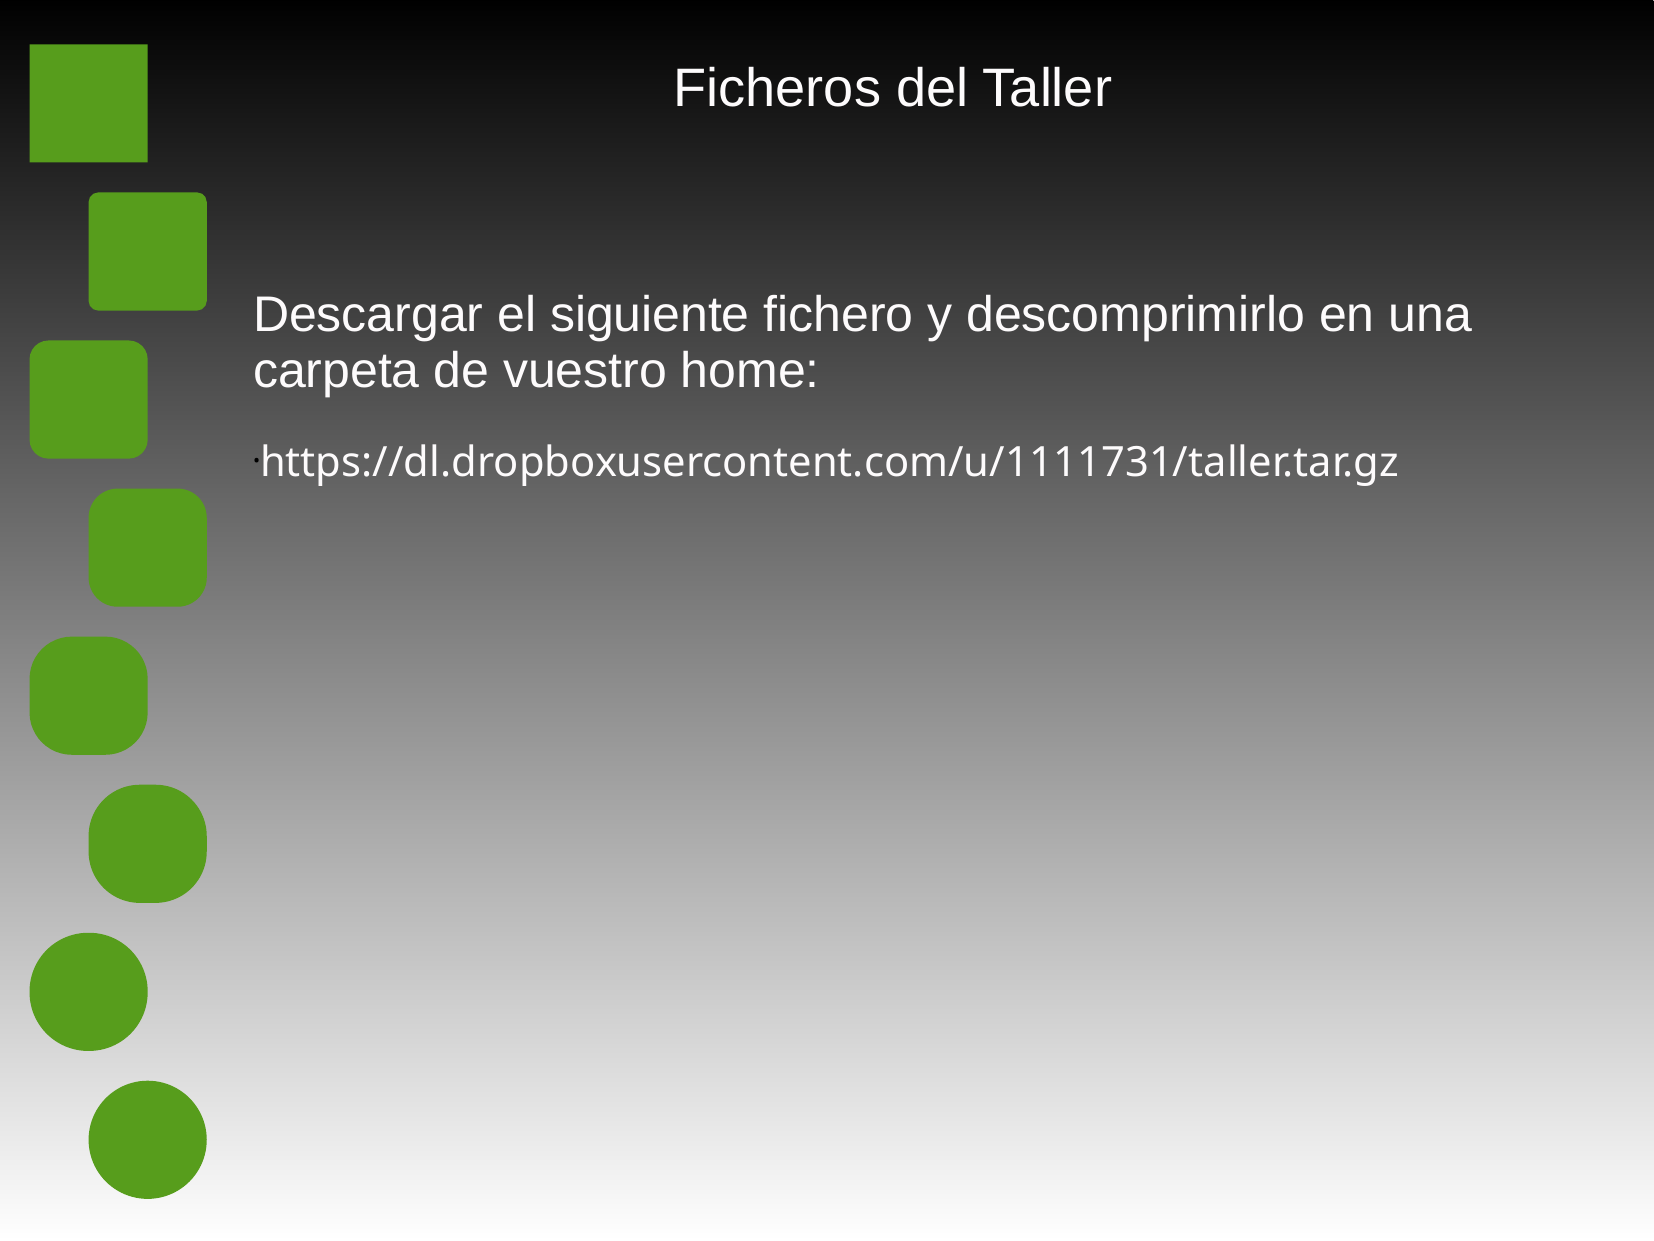

Ficheros del Taller
Descargar el siguiente fichero y descomprimirlo en una carpeta de vuestro home:
https://dl.dropboxusercontent.com/u/1111731/taller.tar.gz